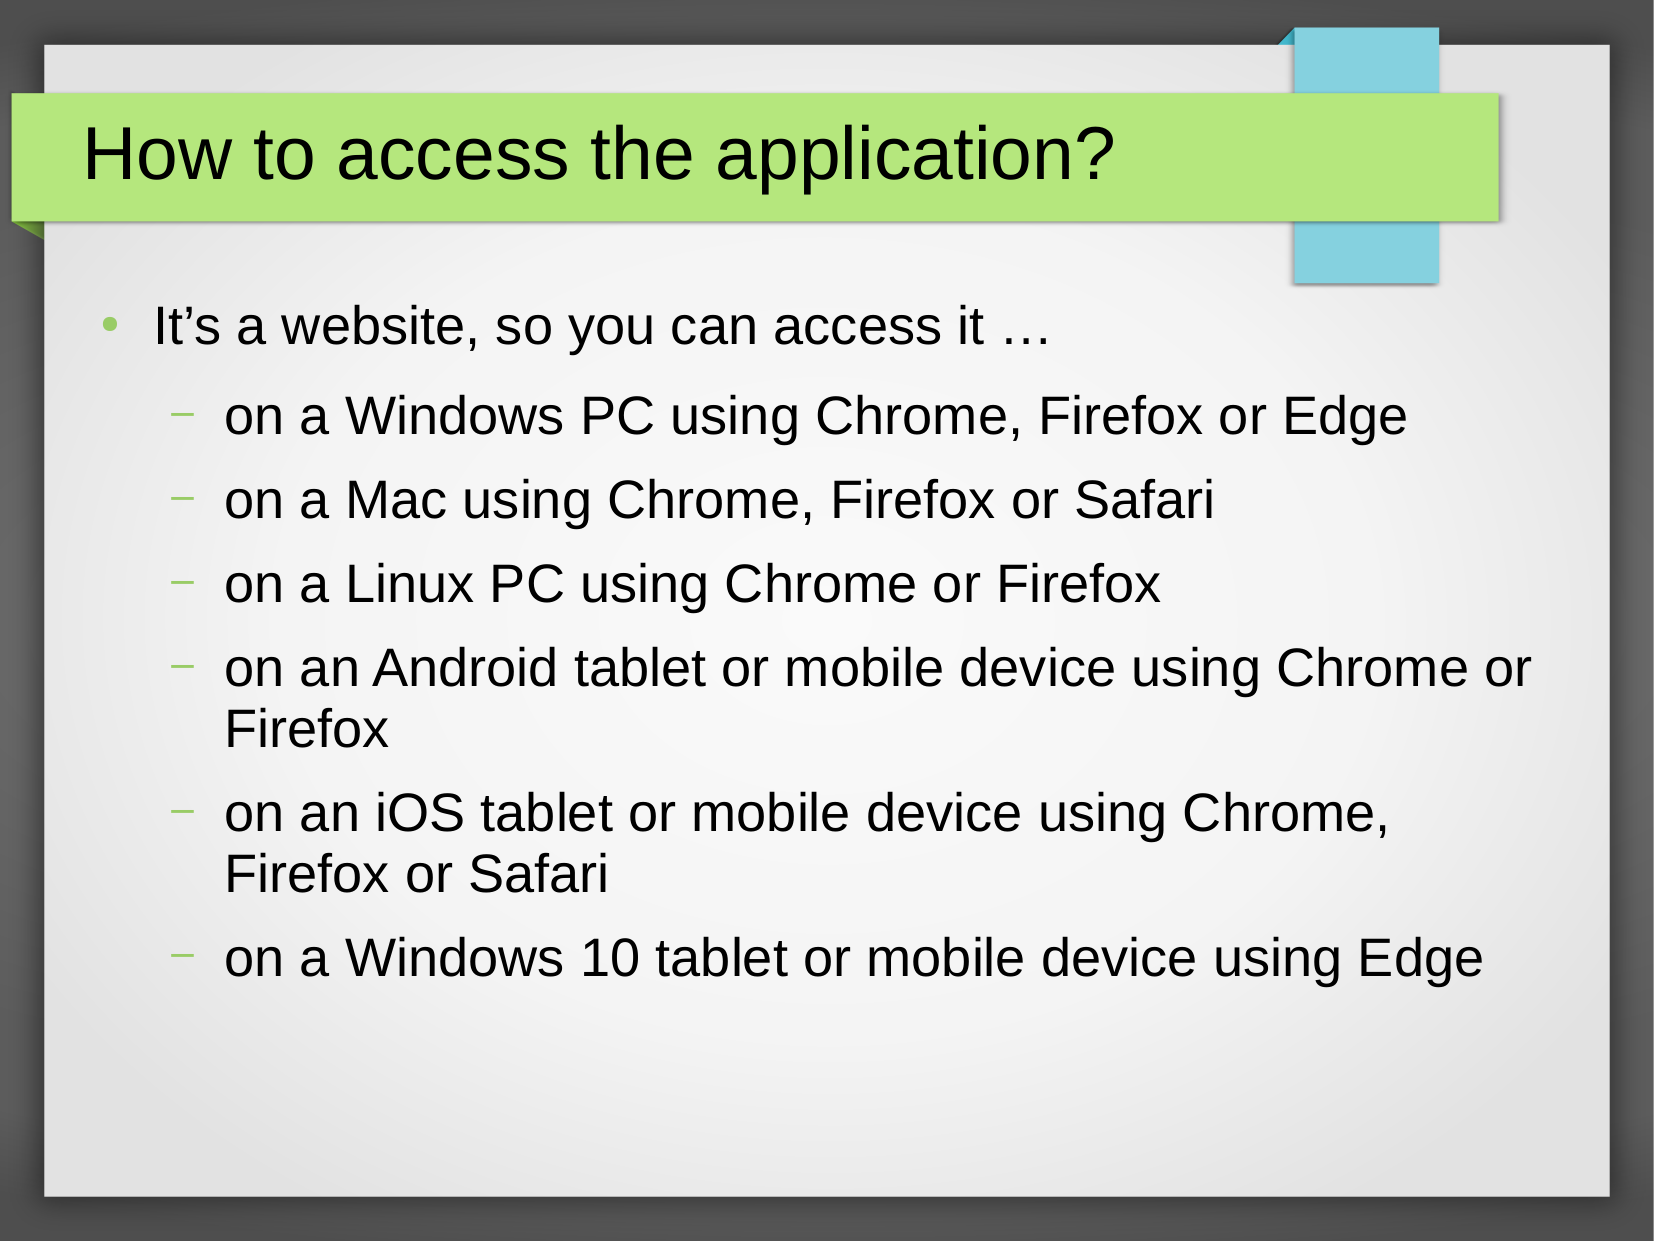

# How to access the application?
It’s a website, so you can access it …
on a Windows PC using Chrome, Firefox or Edge
on a Mac using Chrome, Firefox or Safari
on a Linux PC using Chrome or Firefox
on an Android tablet or mobile device using Chrome or Firefox
on an iOS tablet or mobile device using Chrome, Firefox or Safari
on a Windows 10 tablet or mobile device using Edge